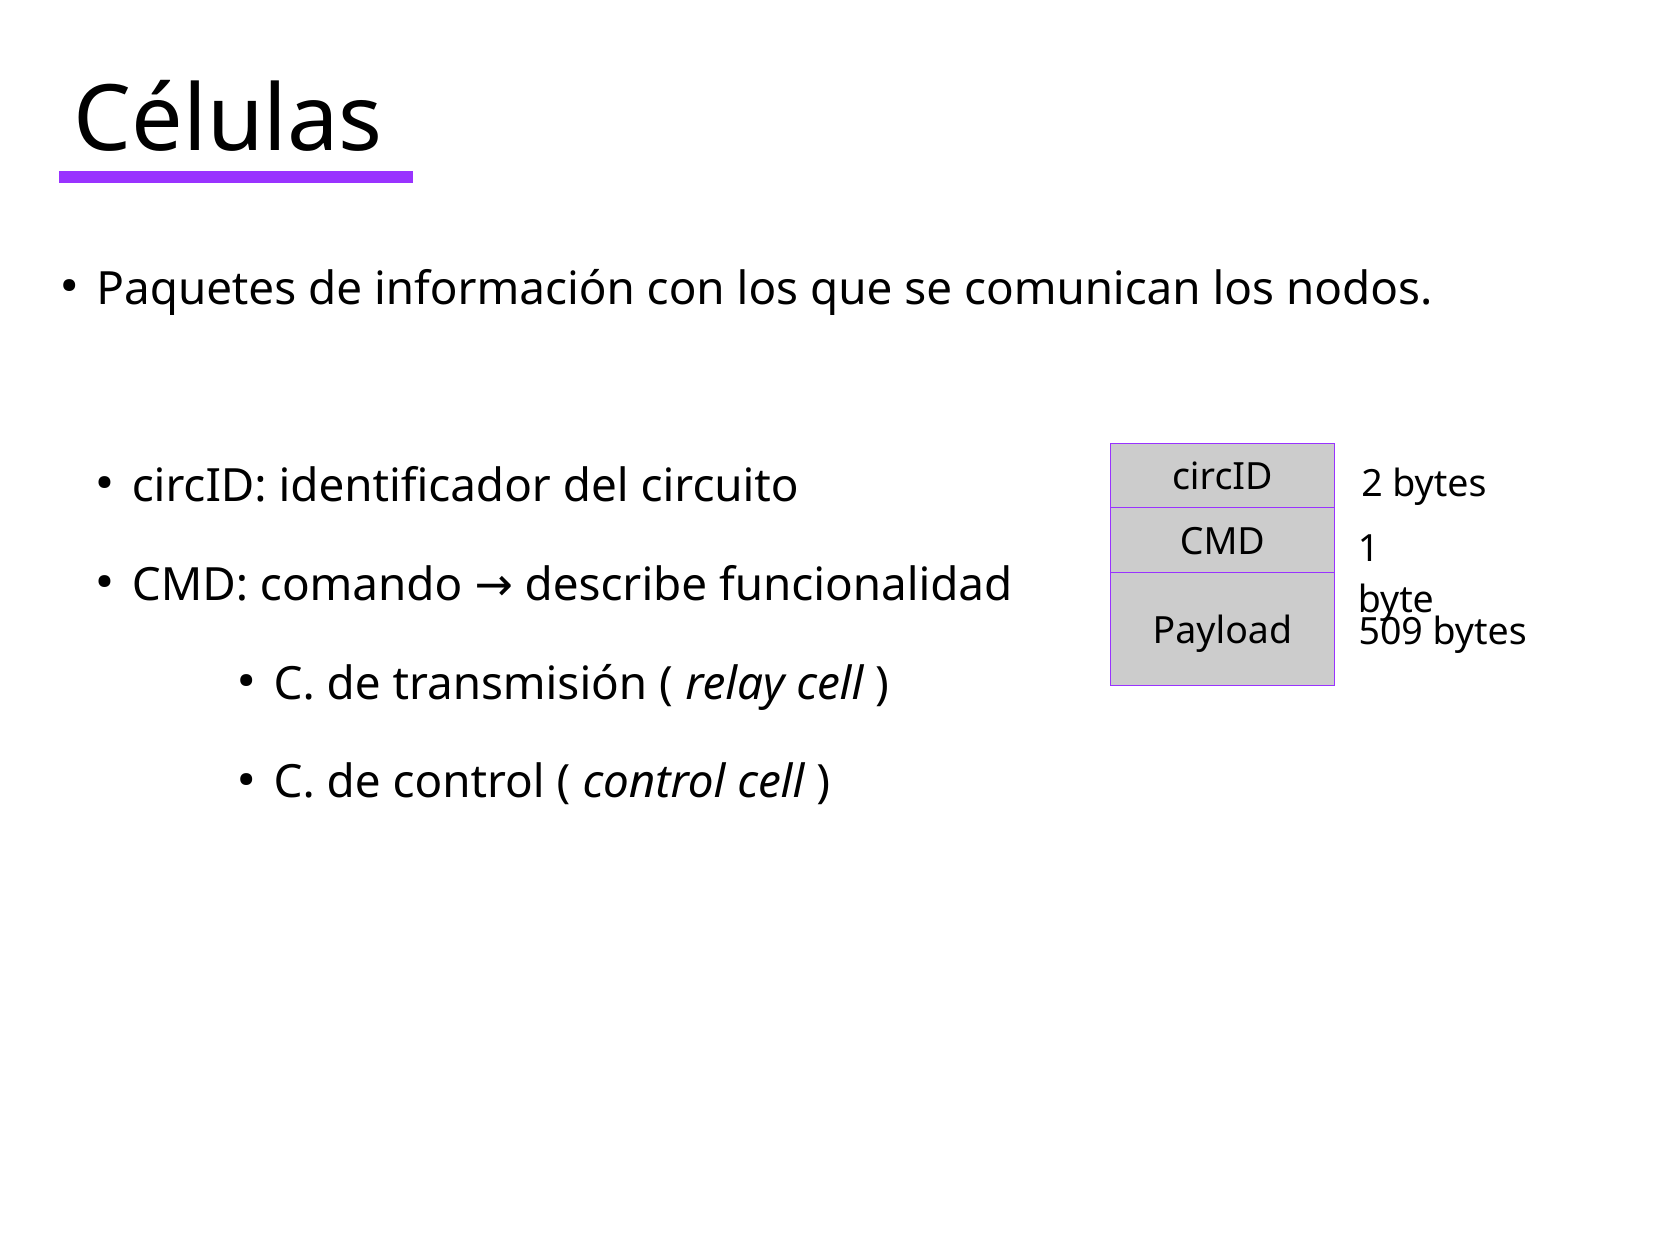

Células
#
Paquetes de información con los que se comunican los nodos.
circID: identificador del circuito
CMD: comando → describe funcionalidad
C. de transmisión ( relay cell )
C. de control ( control cell )
circID
2 bytes
CMD
1 byte
Payload
509 bytes